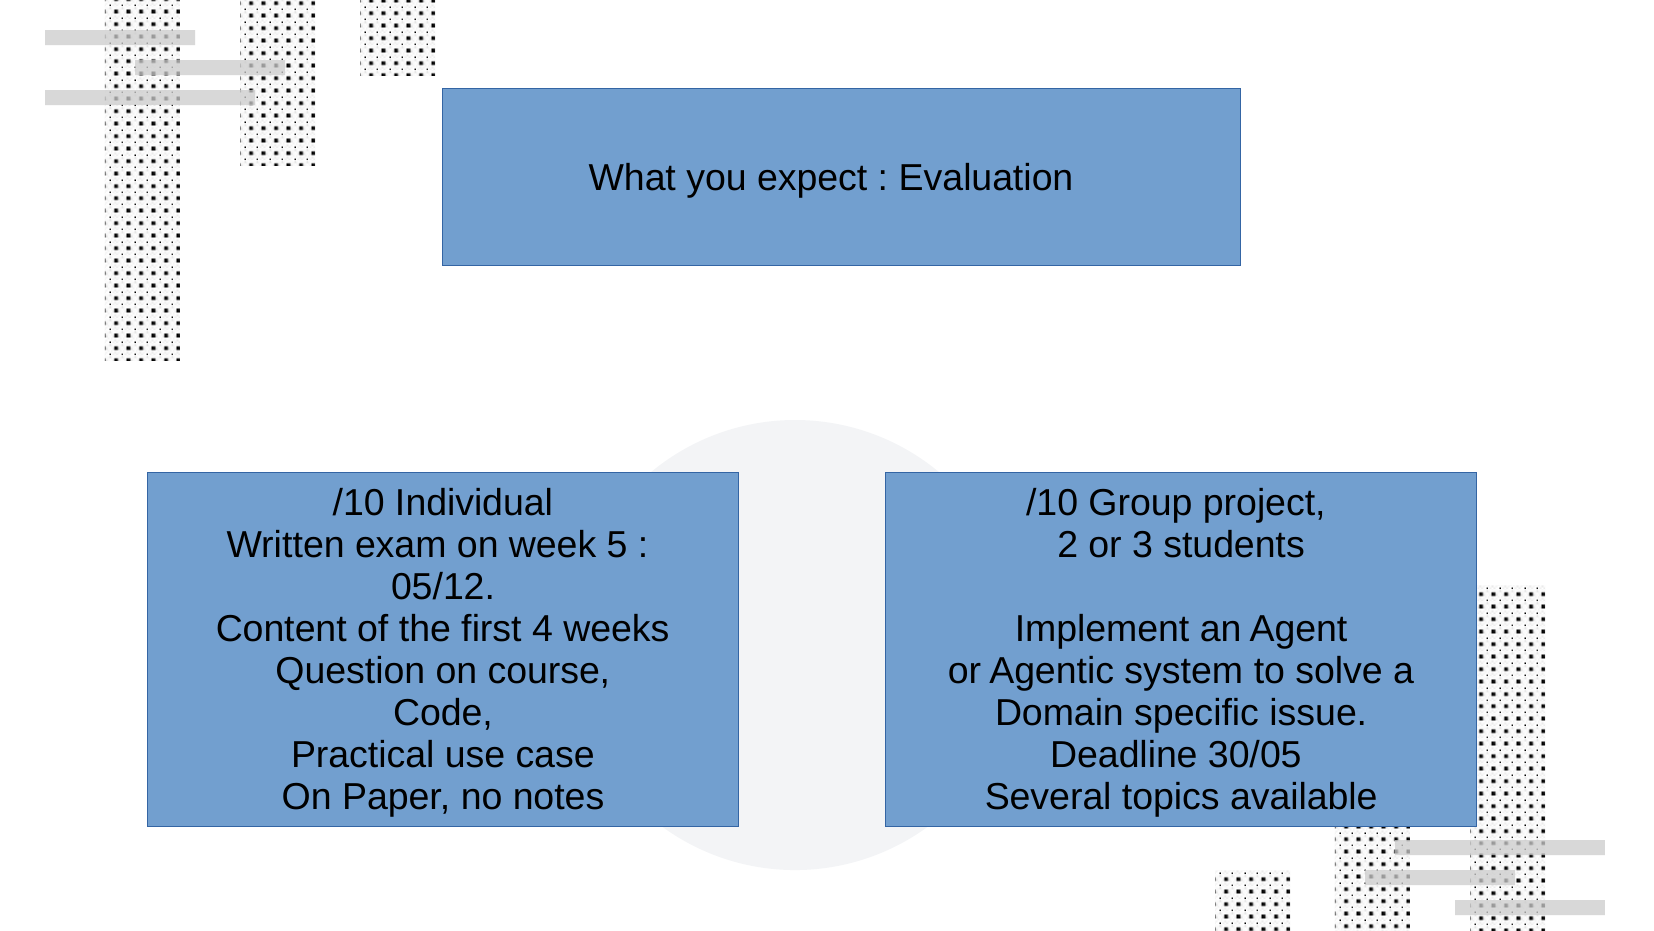

What you expect : Evaluation
/10 Individual
Written exam on week 5 :
05/12.
Content of the first 4 weeks
Question on course,
Code,
Practical use case
On Paper, no notes
/10 Group project,
2 or 3 students
Implement an Agent
 or Agentic system to solve a
Domain specific issue.
Deadline 30/05
Several topics available